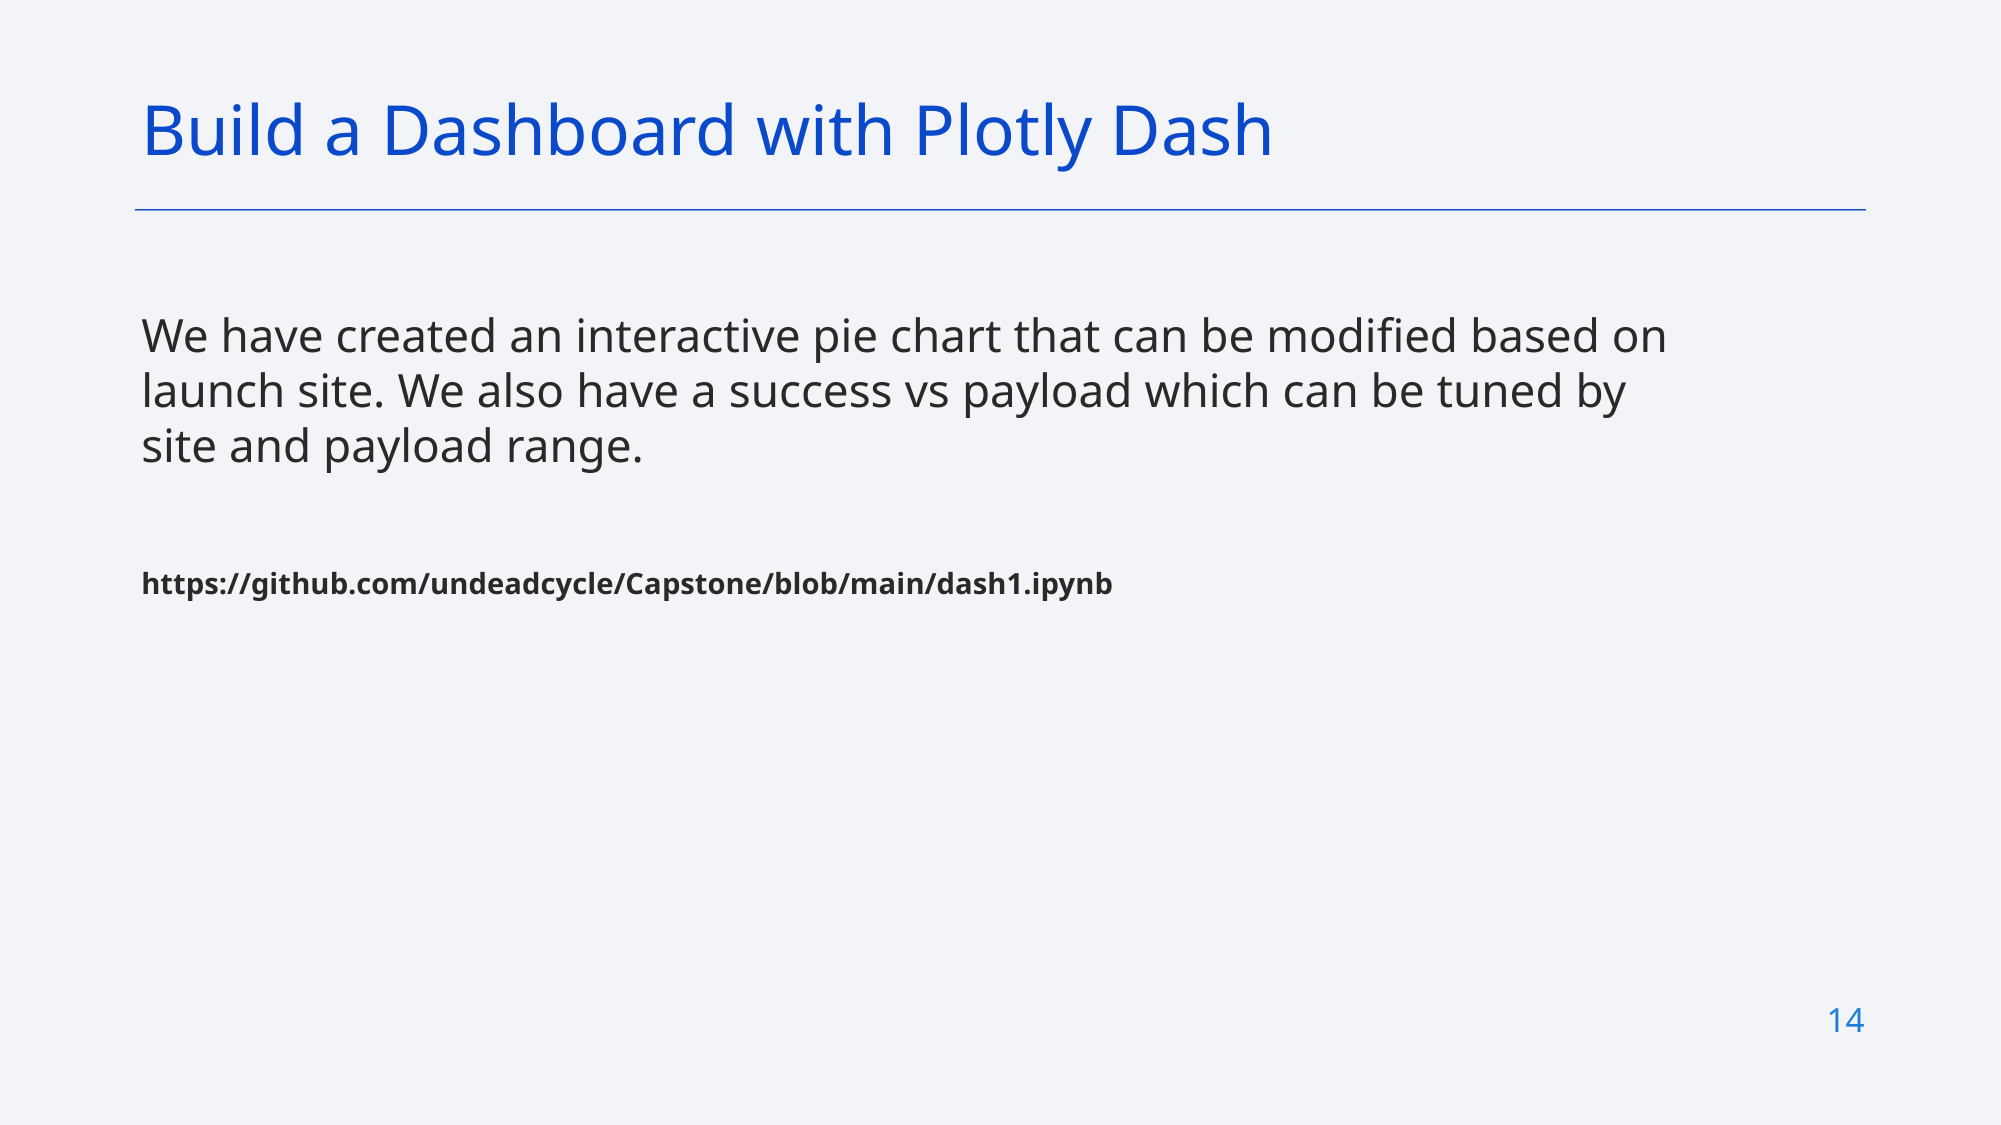

Build a Dashboard with Plotly Dash
# We have created an interactive pie chart that can be modified based on launch site. We also have a success vs payload which can be tuned by site and payload range.
https://github.com/undeadcycle/Capstone/blob/main/dash1.ipynb